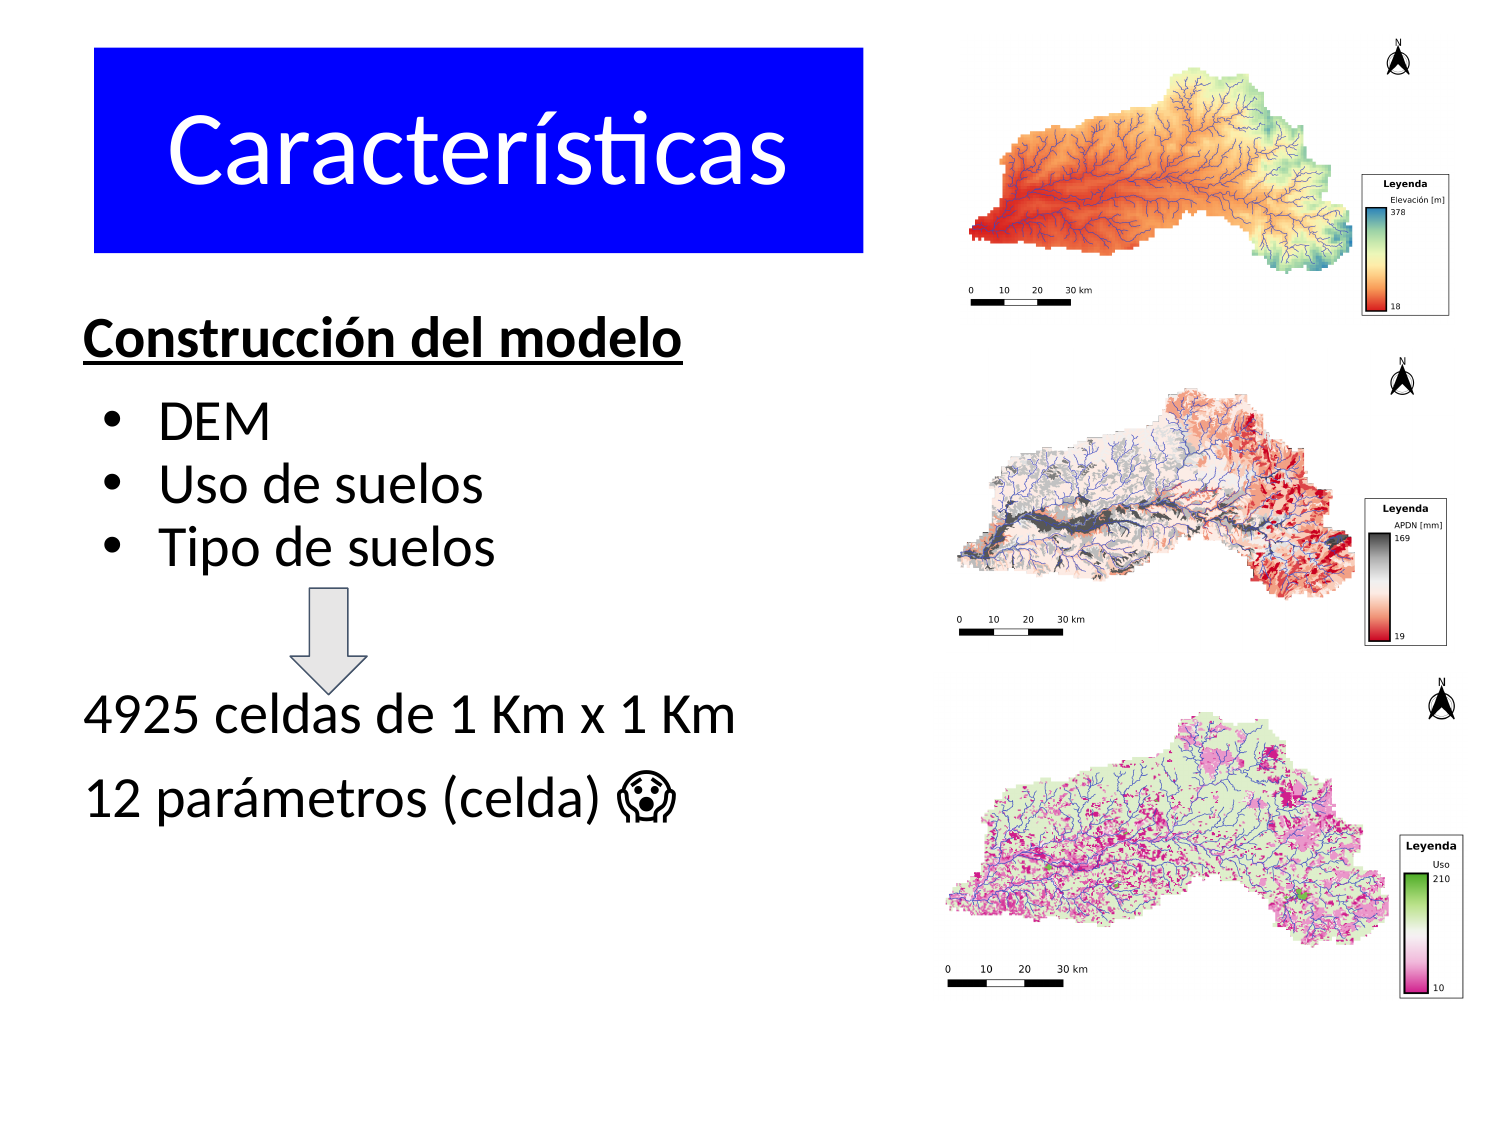

Características
# Características:
Construcción del modelo
DEM
Uso de suelos
Tipo de suelos
4925 celdas de 1 Km x 1 Km
12 parámetros (celda) 😱